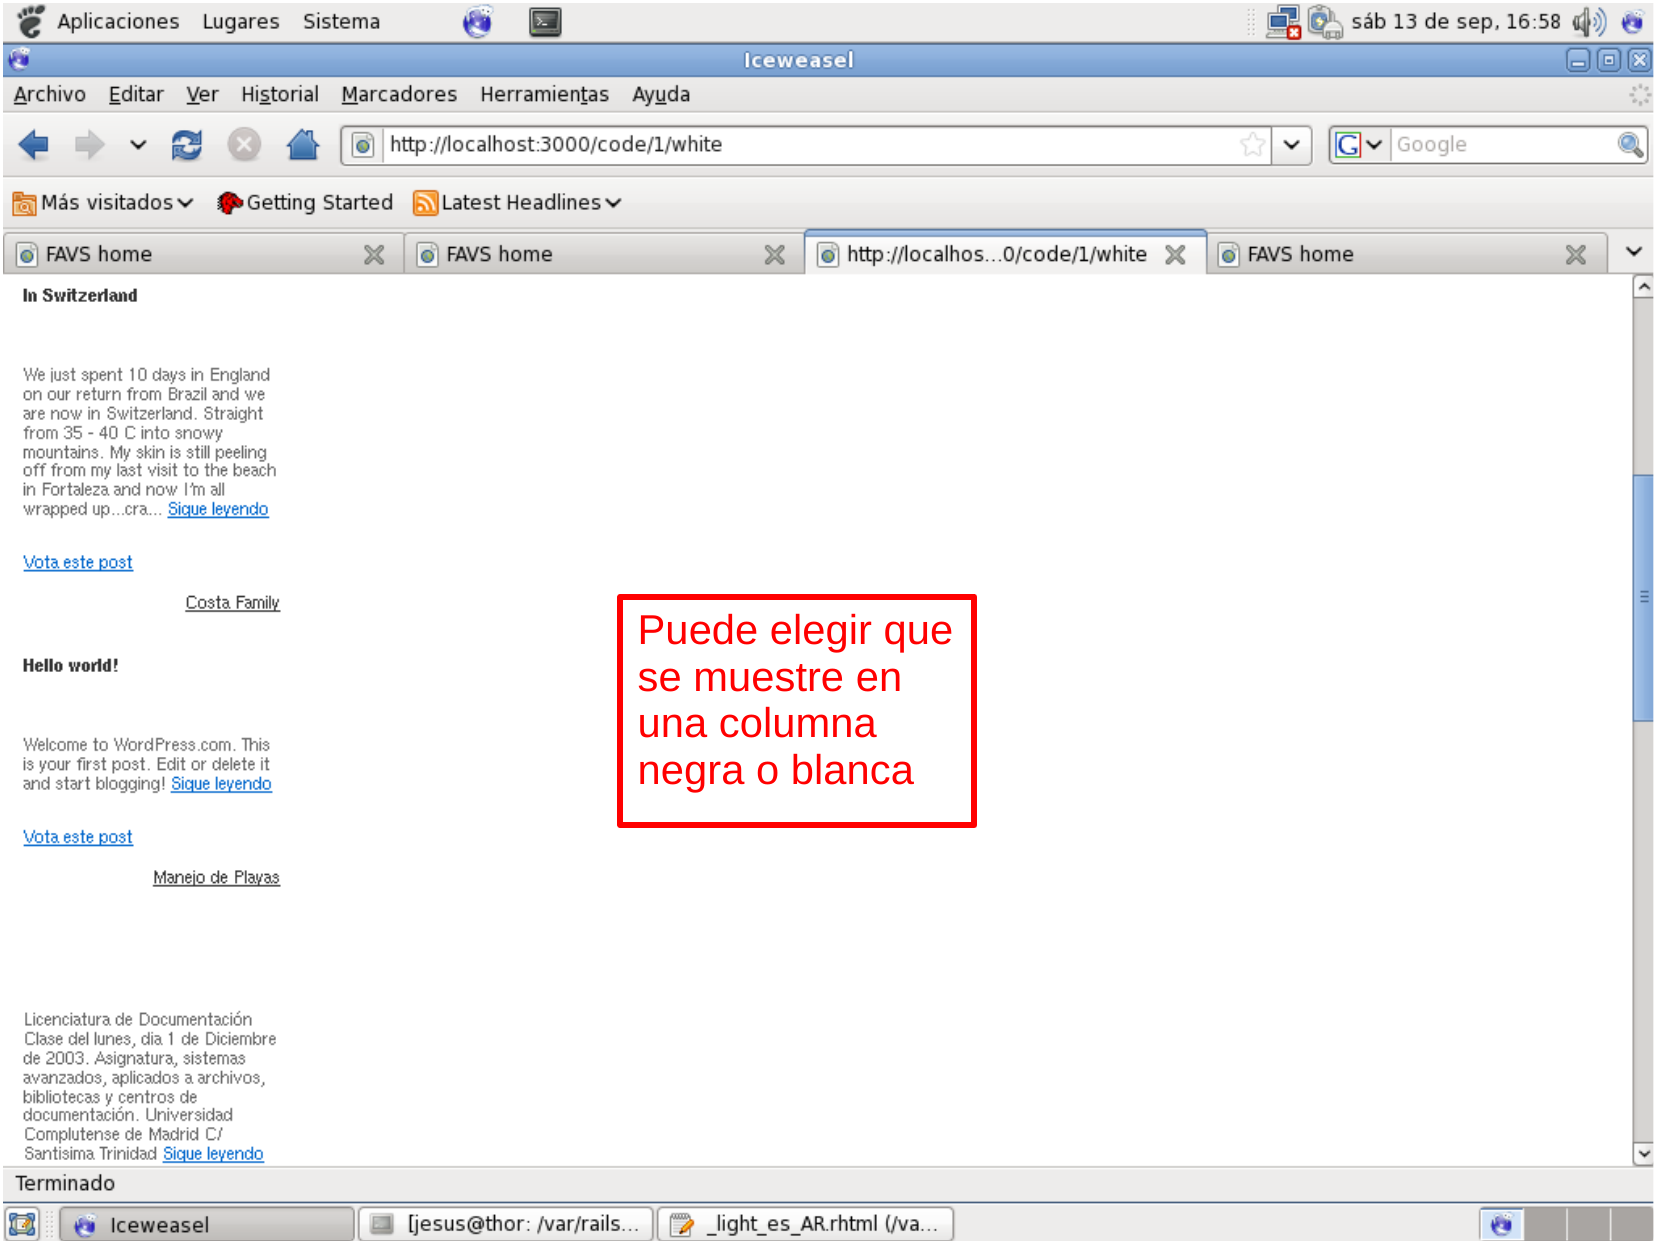

Puede elegir que se muestre en una columna negra o blanca